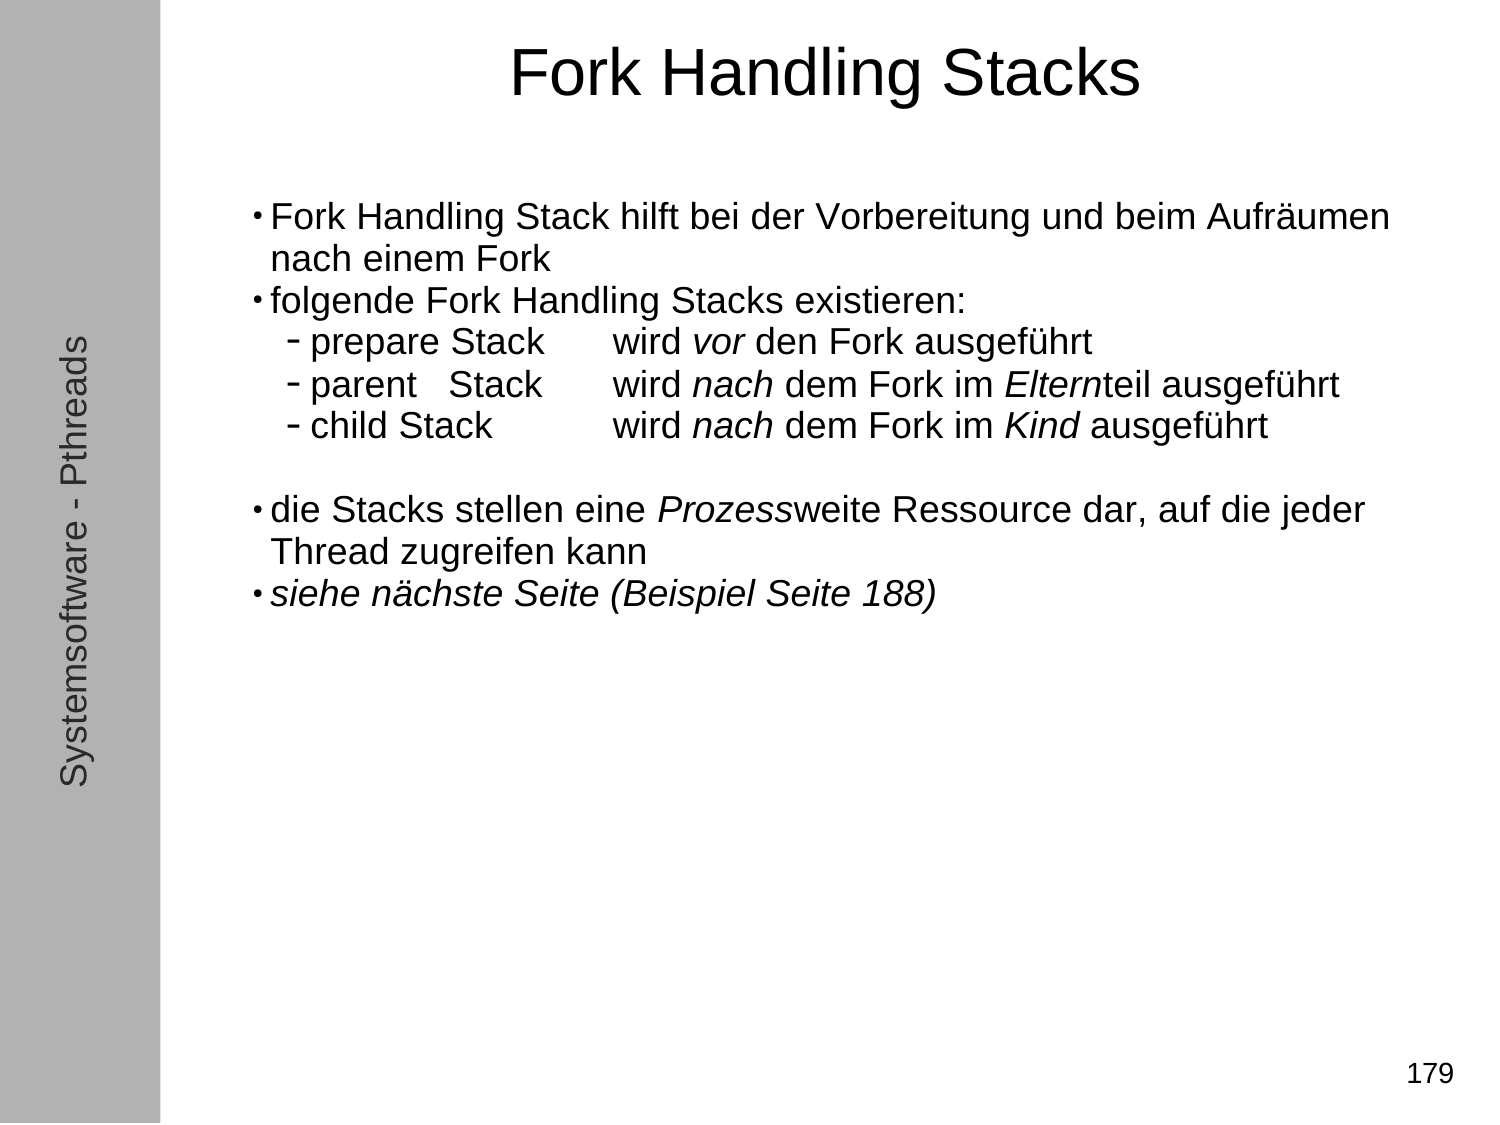

Fork Handling Stacks
Fork Handling Stack hilft bei der Vorbereitung und beim Aufräumen nach einem Fork
folgende Fork Handling Stacks existieren:
prepare Stack	wird vor den Fork ausgeführt
parent Stack	wird nach dem Fork im Elternteil ausgeführt
child Stack	wird nach dem Fork im Kind ausgeführt
die Stacks stellen eine Prozessweite Ressource dar, auf die jeder Thread zugreifen kann
siehe nächste Seite (Beispiel Seite 188)
Systemsoftware - Pthreads